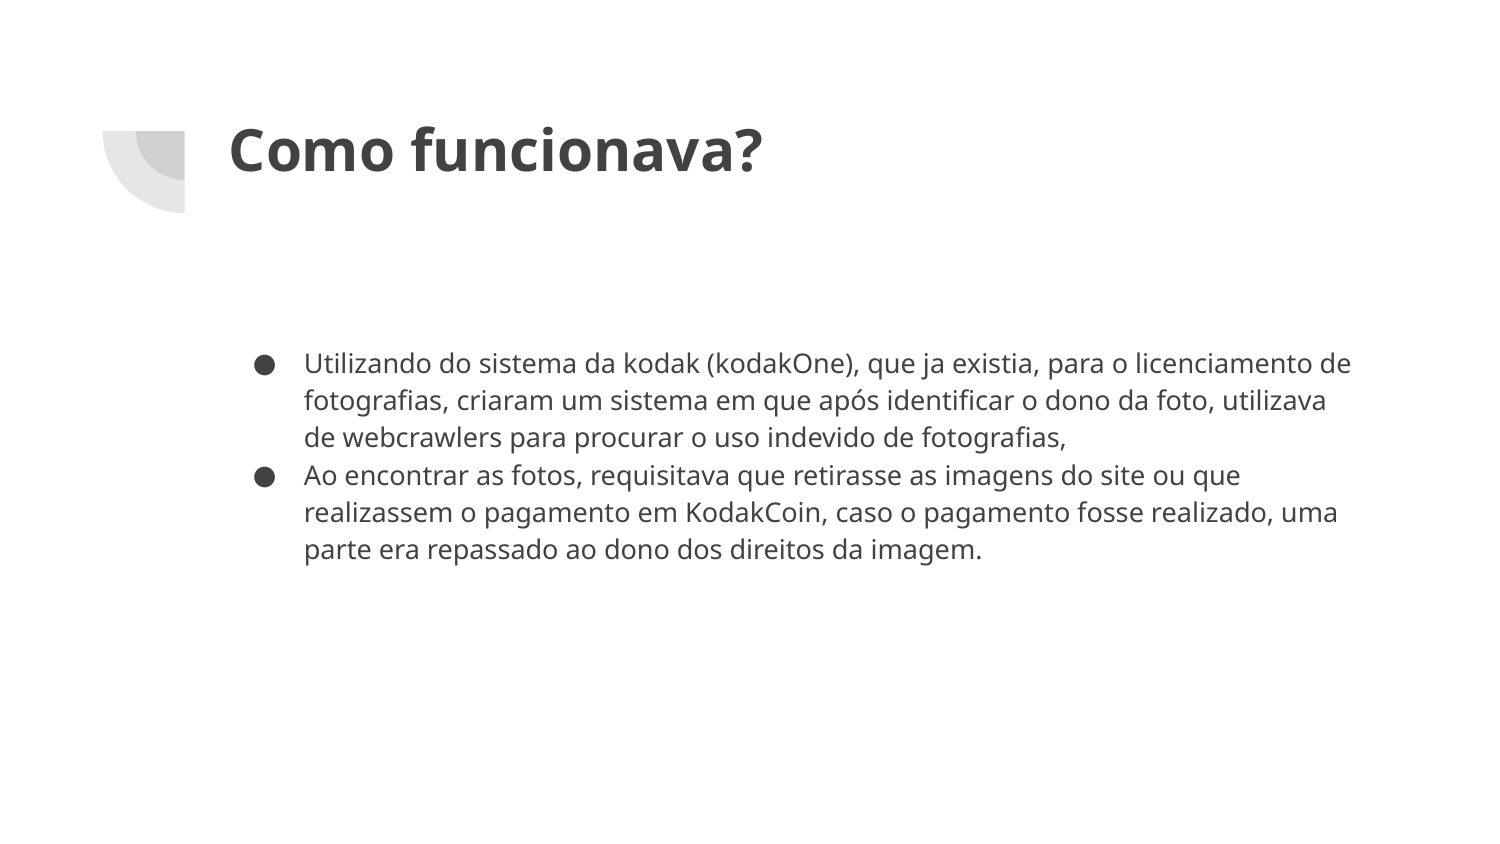

# Como funcionava?
Utilizando do sistema da kodak (kodakOne), que ja existia, para o licenciamento de fotografias, criaram um sistema em que após identificar o dono da foto, utilizava de webcrawlers para procurar o uso indevido de fotografias,
Ao encontrar as fotos, requisitava que retirasse as imagens do site ou que realizassem o pagamento em KodakCoin, caso o pagamento fosse realizado, uma parte era repassado ao dono dos direitos da imagem.